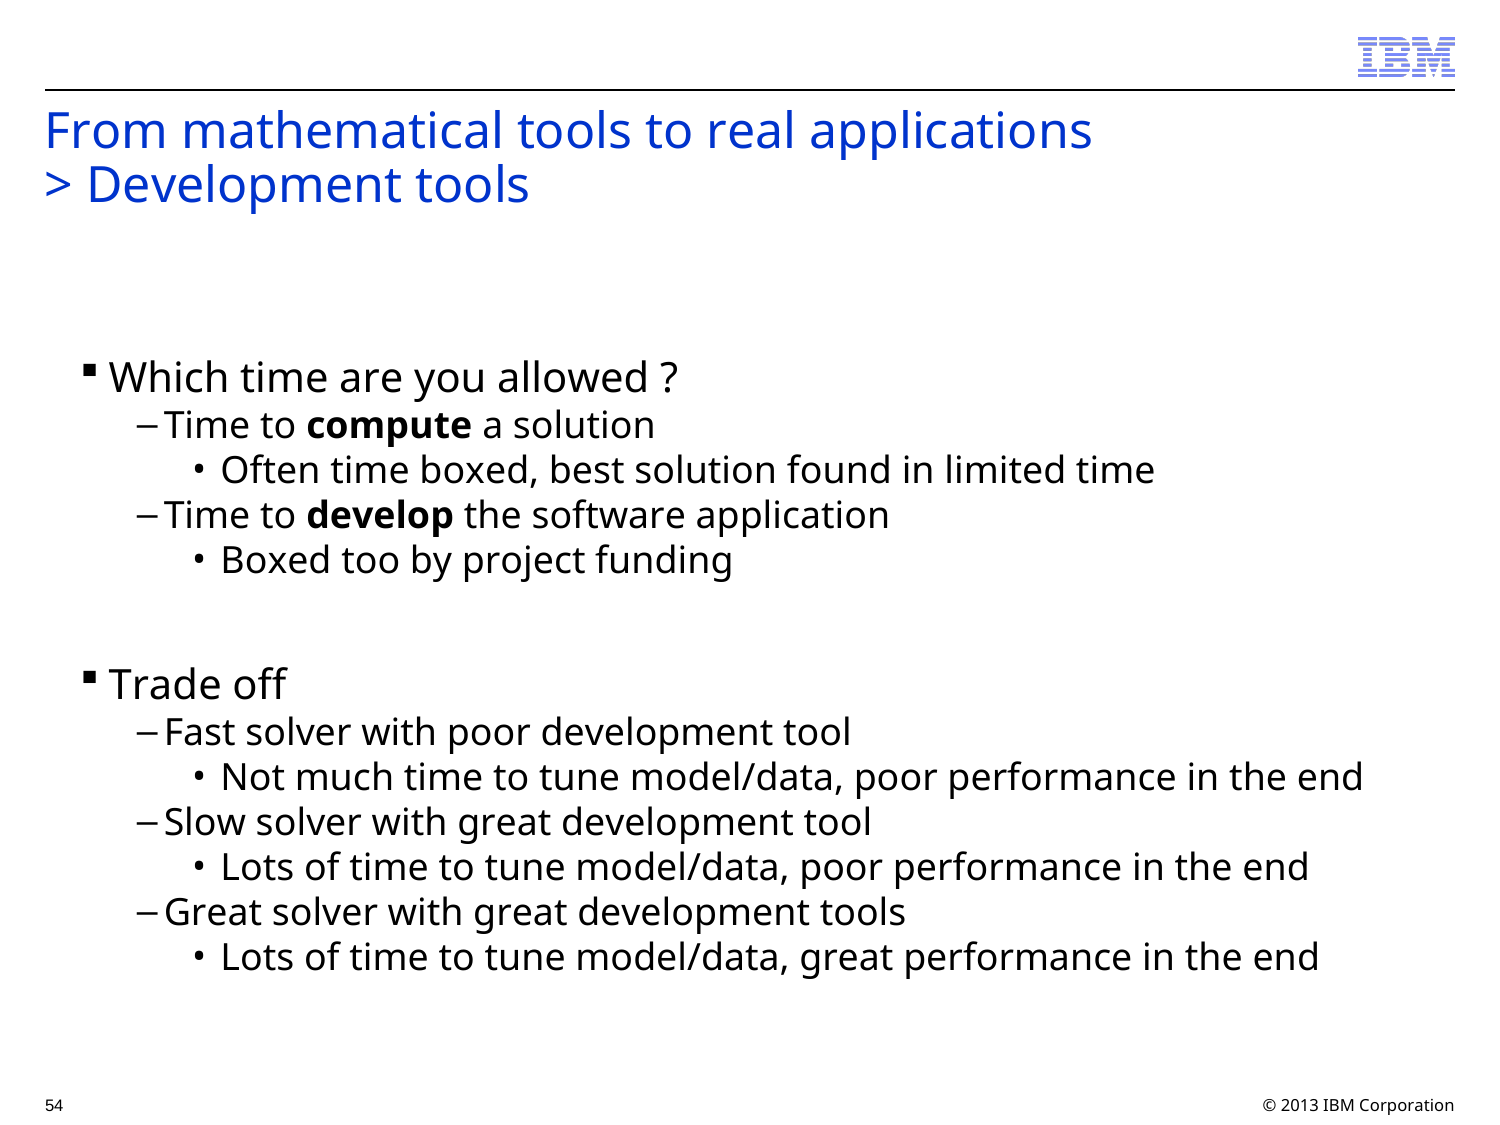

# From mathematical tools to real applications > Development tools
Which time are you allowed ?
Time to compute a solution
Often time boxed, best solution found in limited time
Time to develop the software application
Boxed too by project funding
Trade off
Fast solver with poor development tool
Not much time to tune model/data, poor performance in the end
Slow solver with great development tool
Lots of time to tune model/data, poor performance in the end
Great solver with great development tools
Lots of time to tune model/data, great performance in the end
54